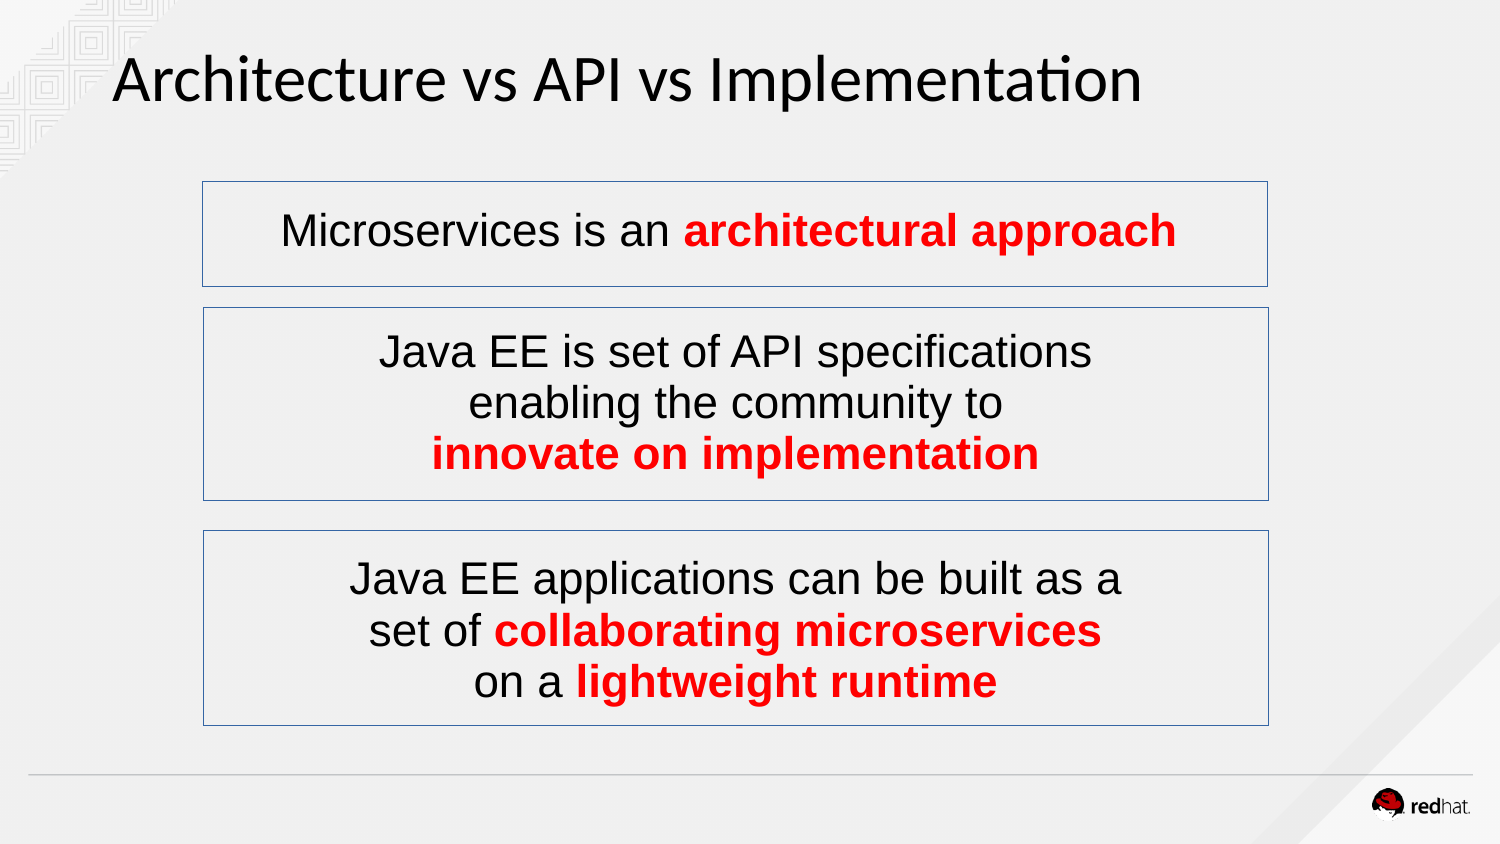

# Architecture vs API vs Implementation
Microservices is an architectural approach
Java EE is set of API specifications
enabling the community to innovate on implementation
Java EE applications can be built as a set of collaborating microservices
on a lightweight runtime